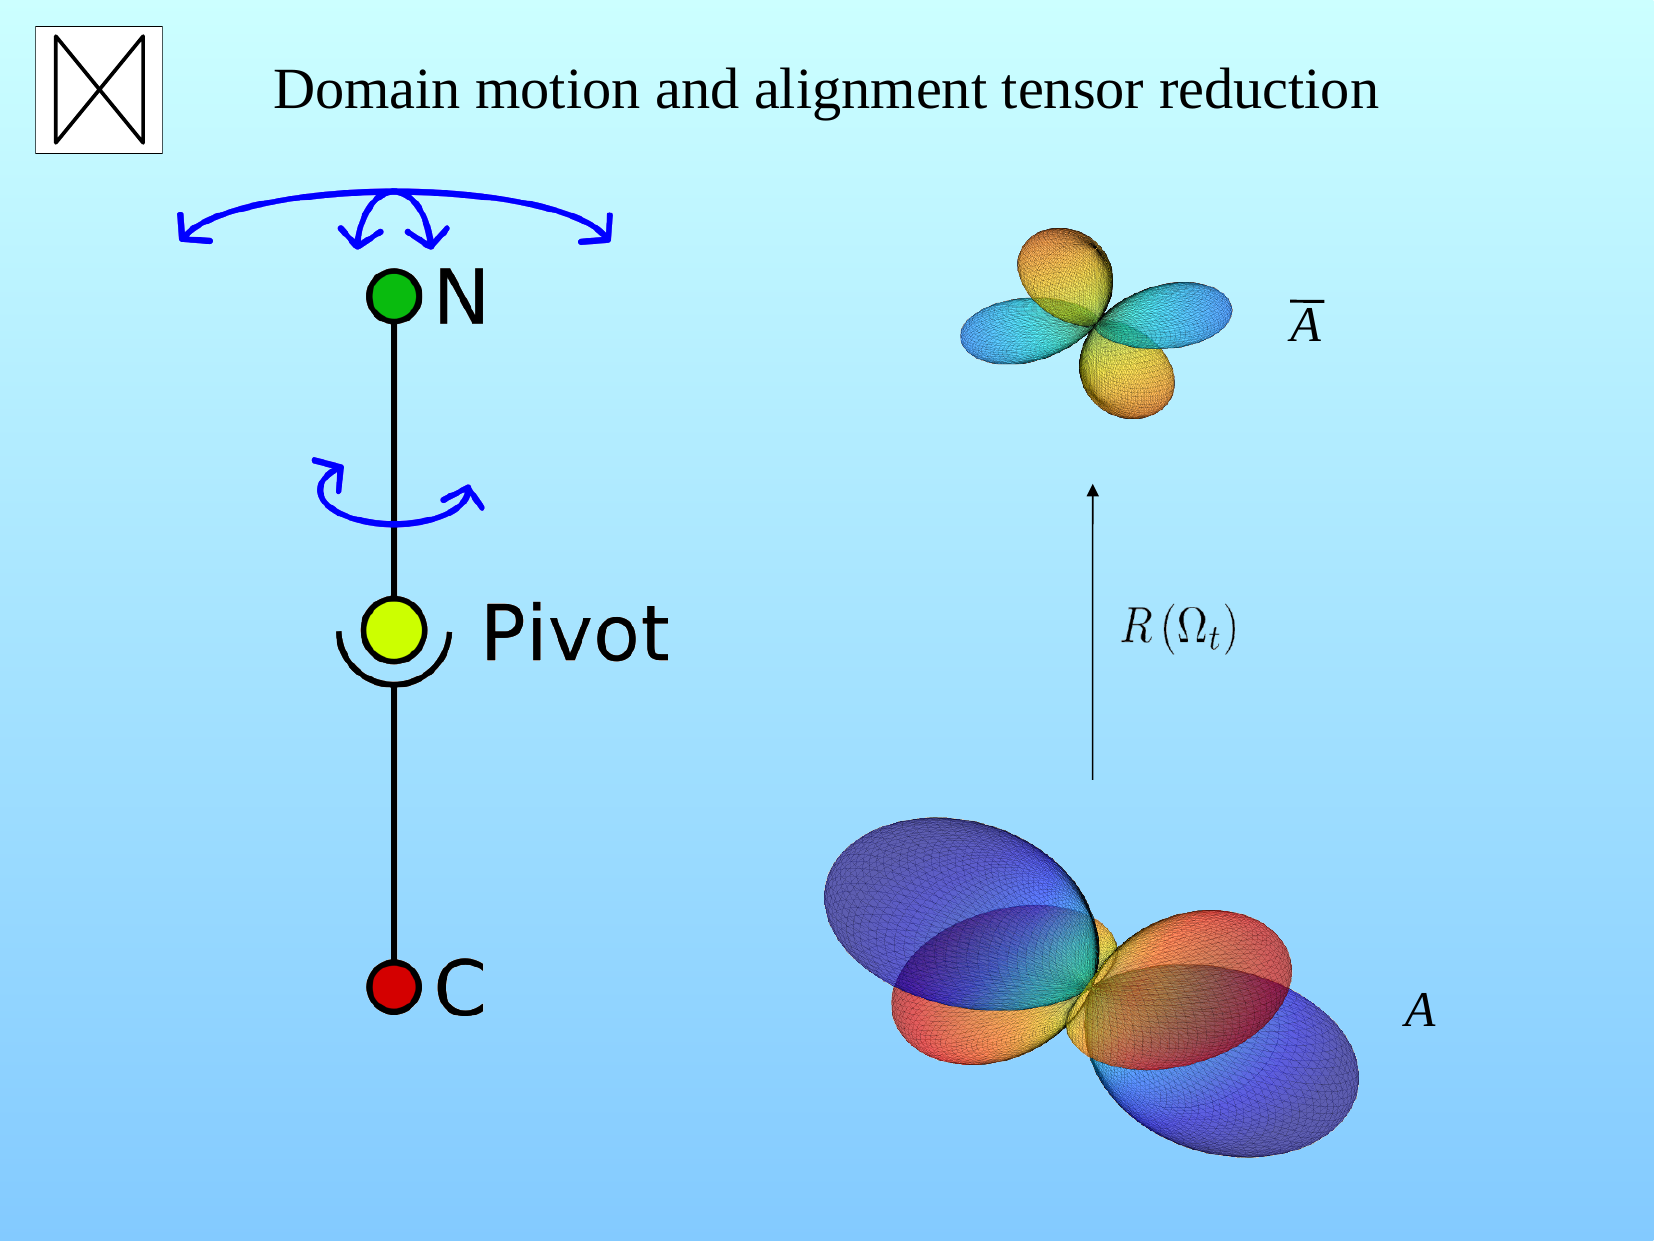

Domain motion and alignment tensor reduction
A
A